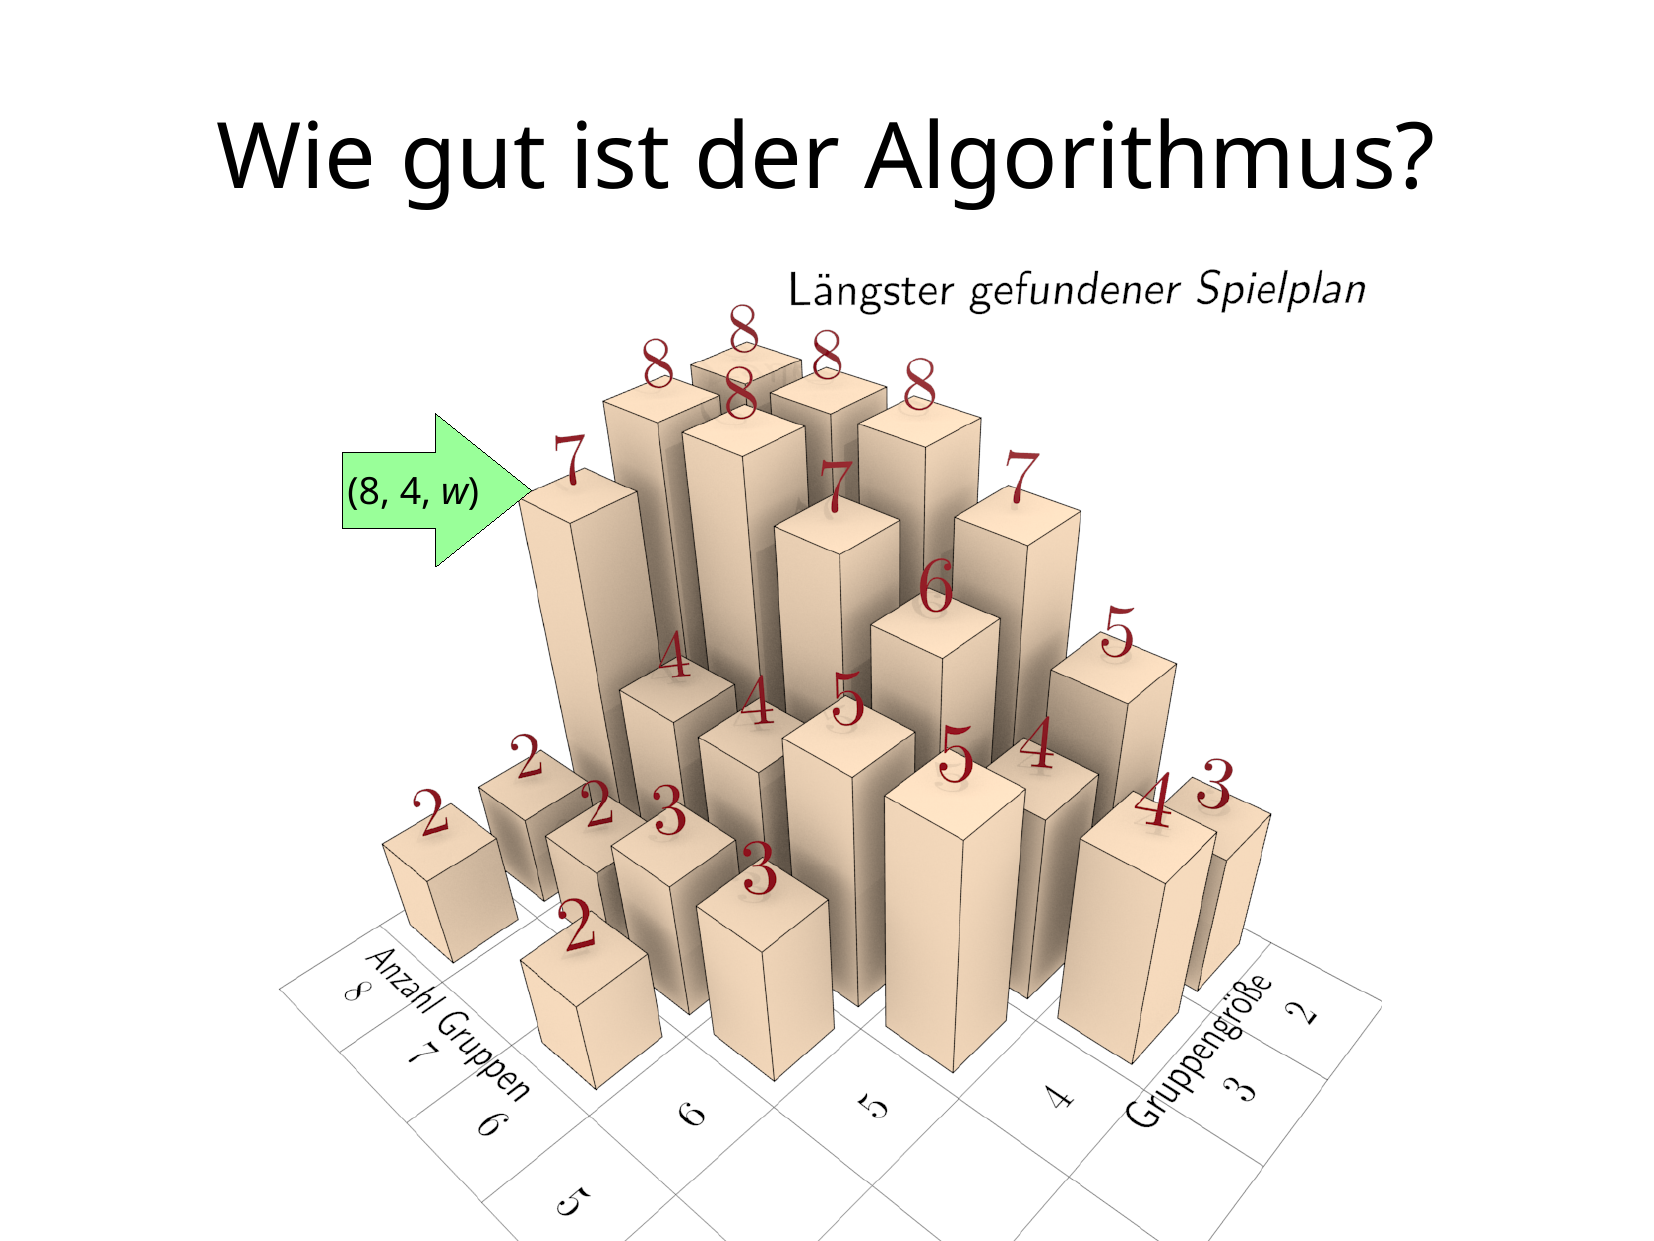

# Wie gut ist der Algorithmus?
(8, 4, w)